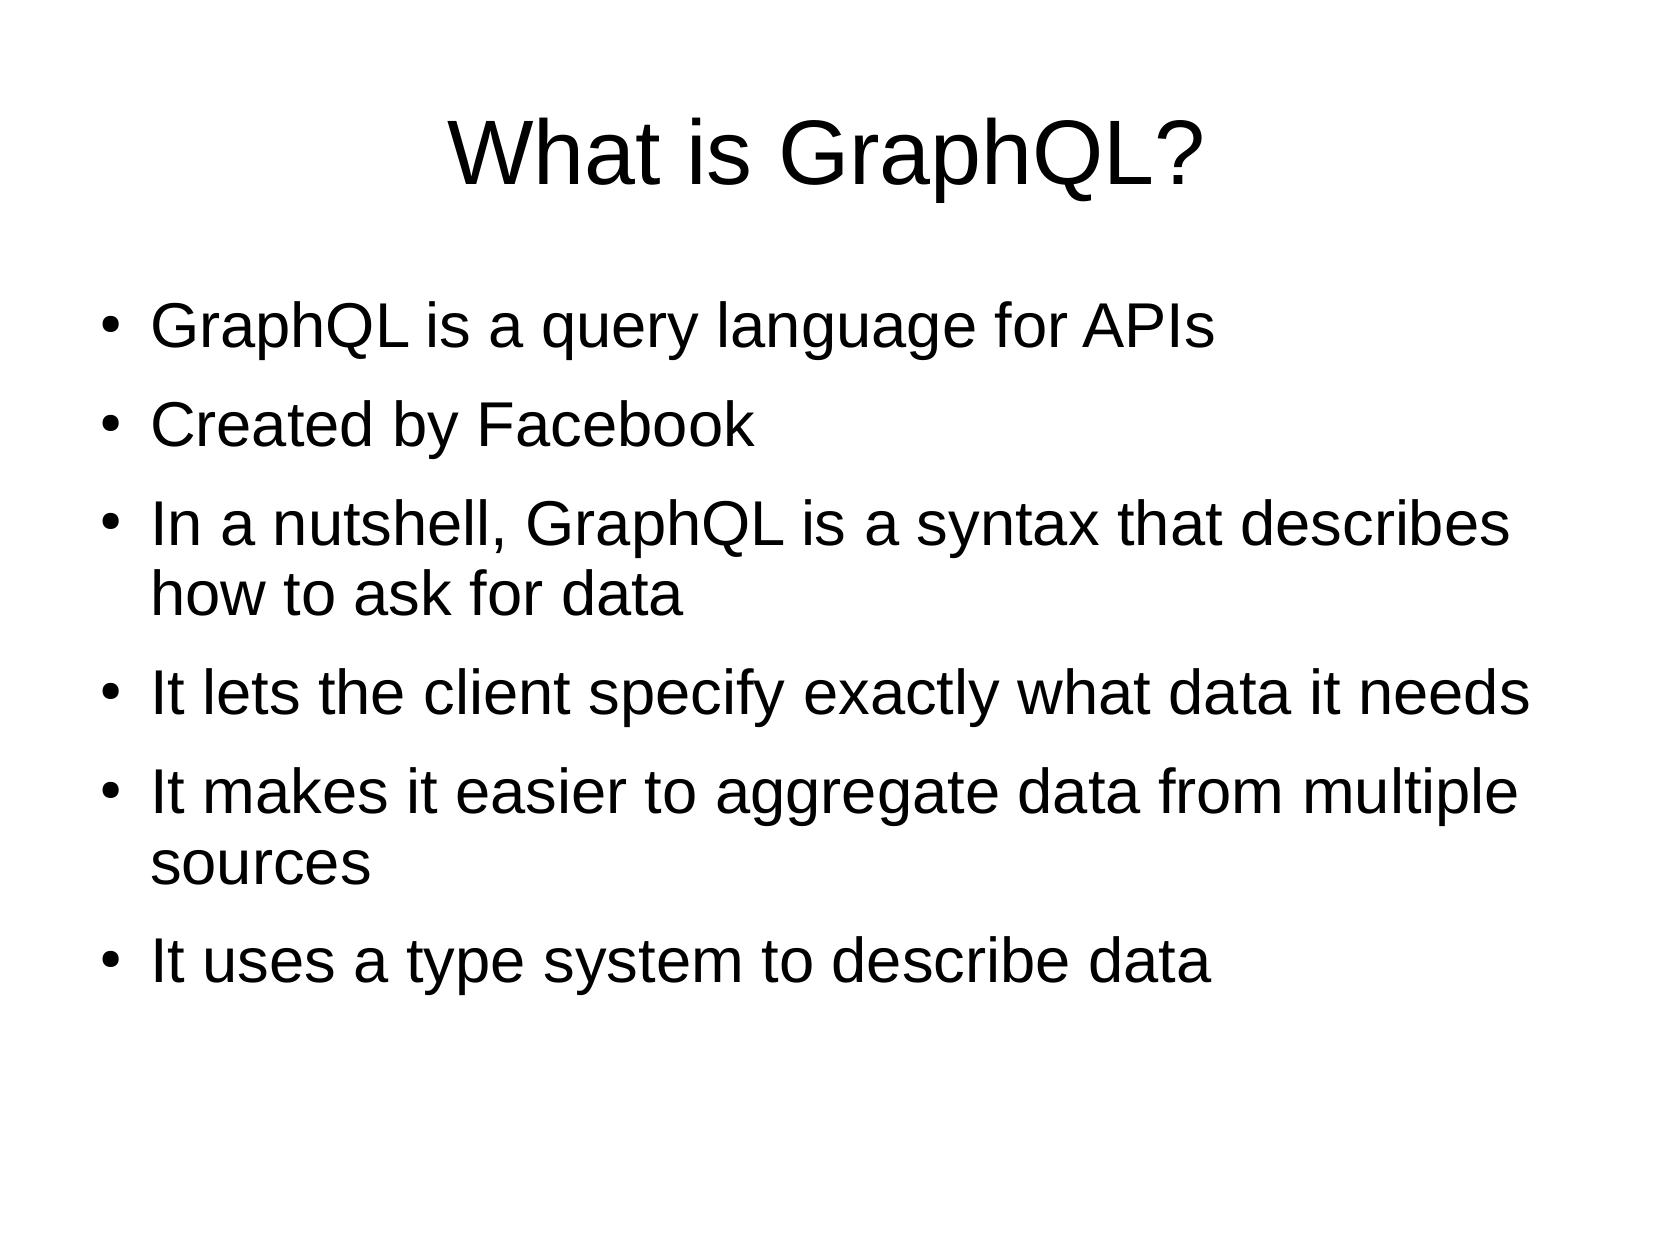

# What is GraphQL?
GraphQL is a query language for APIs
Created by Facebook
In a nutshell, GraphQL is a syntax that describes how to ask for data
It lets the client specify exactly what data it needs
It makes it easier to aggregate data from multiple sources
It uses a type system to describe data